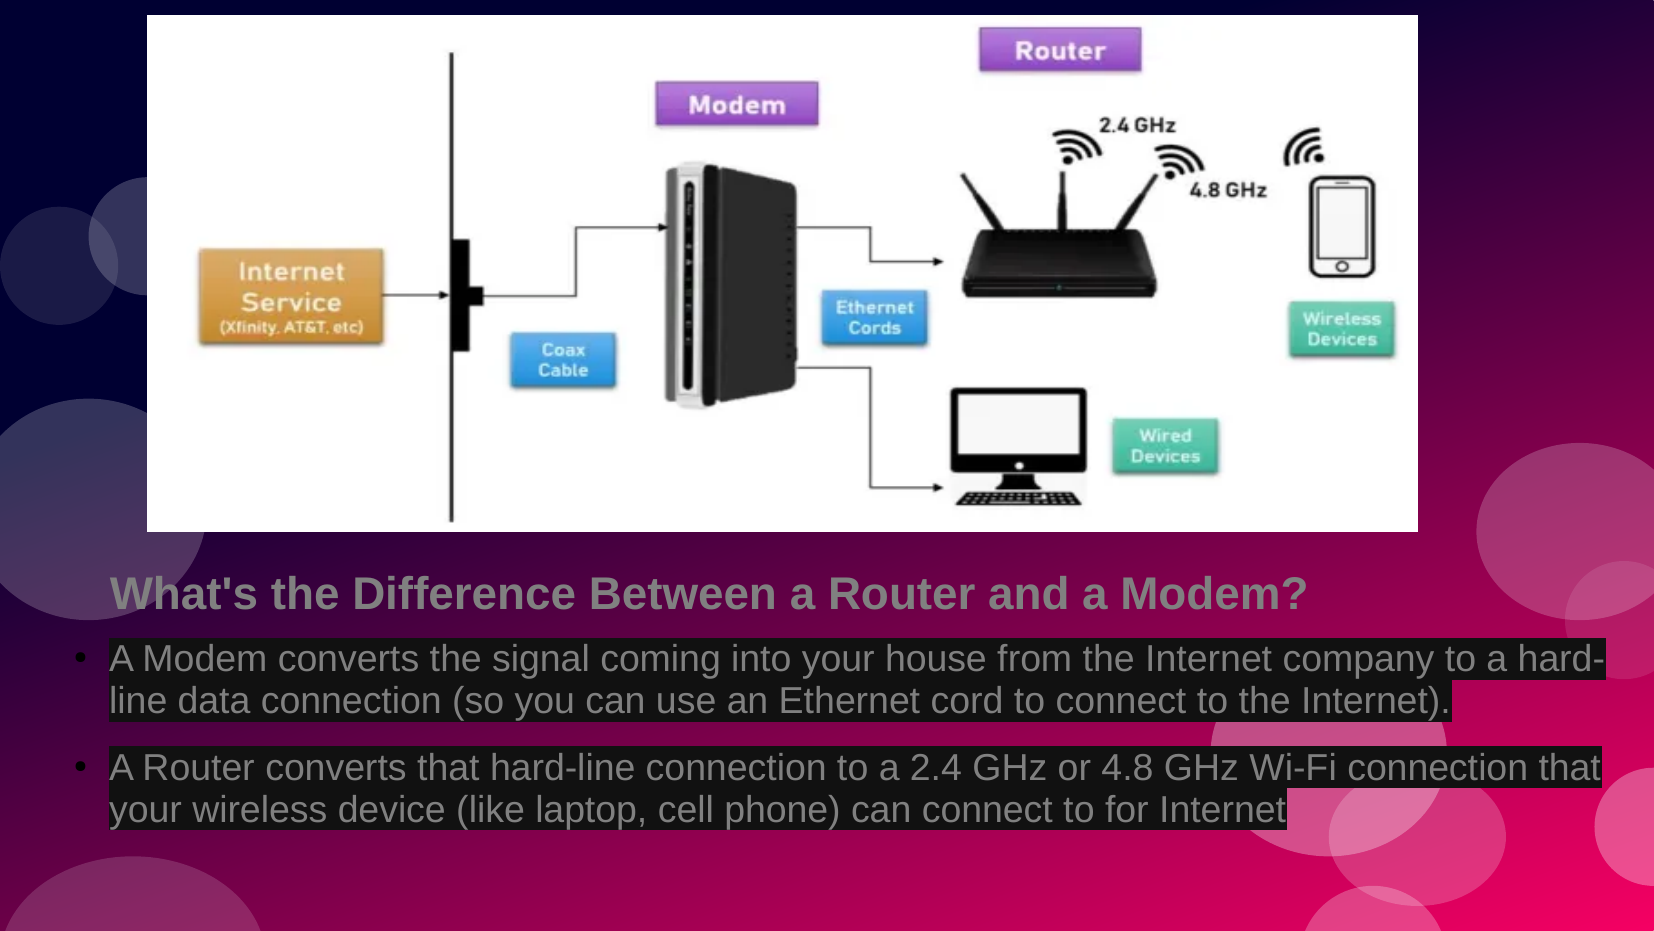

What's the Difference Between a Router and a Modem?
A Modem converts the signal coming into your house from the Internet company to a hard-line data connection (so you can use an Ethernet cord to connect to the Internet).
A Router converts that hard-line connection to a 2.4 GHz or 4.8 GHz Wi-Fi connection that your wireless device (like laptop, cell phone) can connect to for Internet